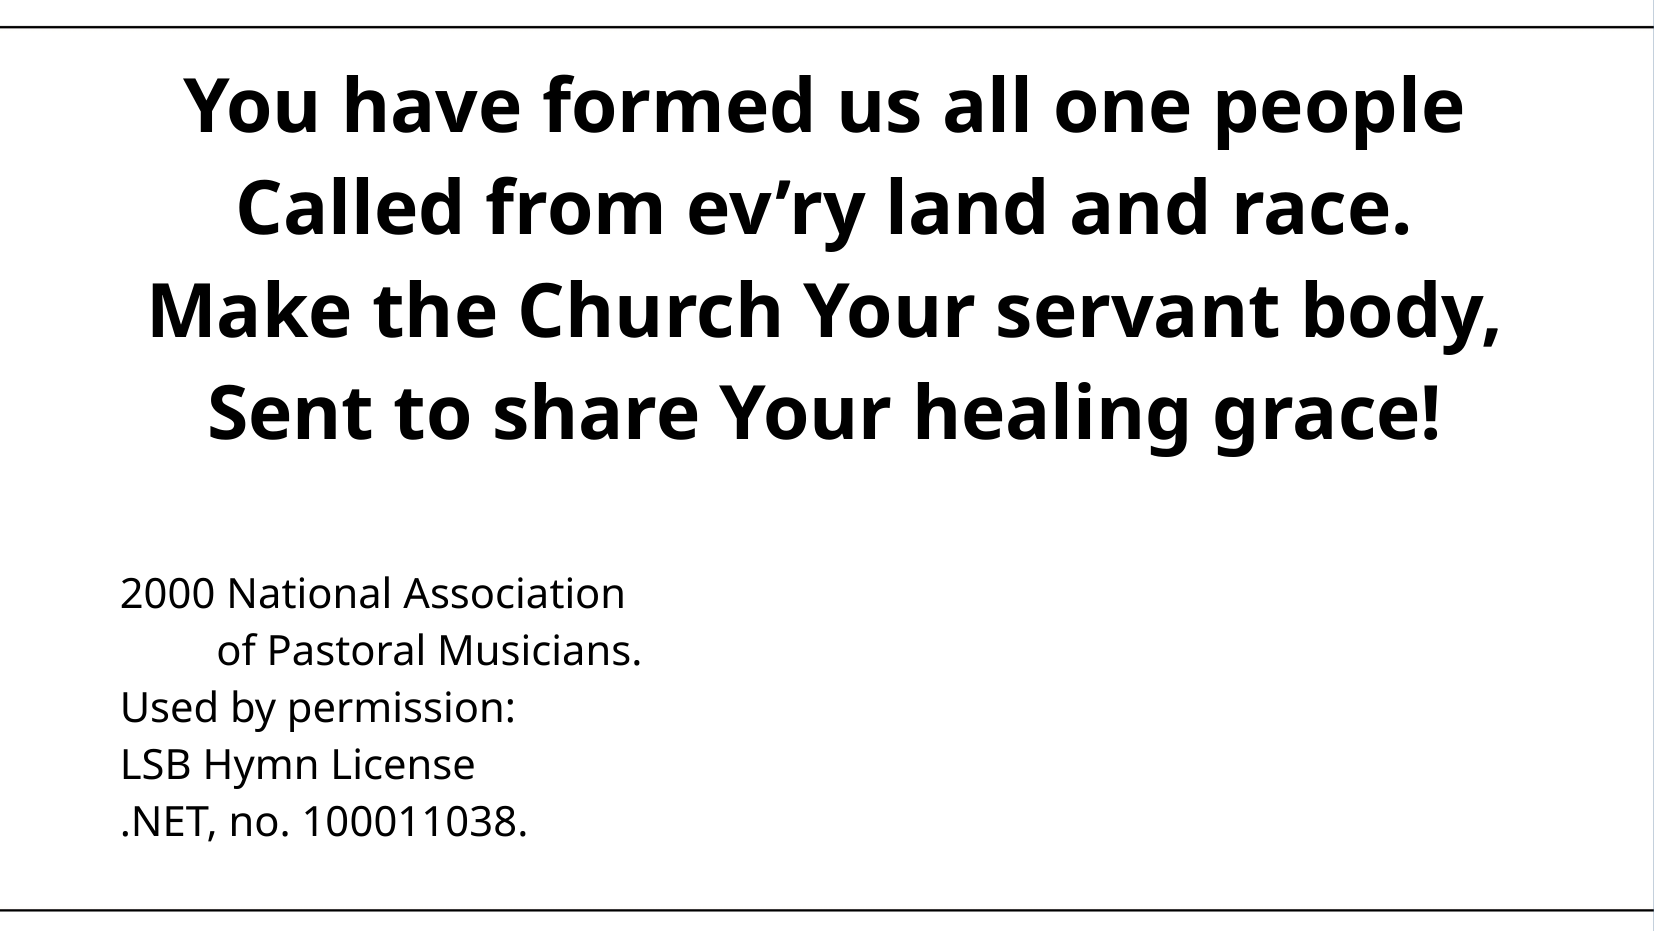

You have formed us all one people
Called from ev’ry land and race.
Make the Church Your servant body,
Sent to share Your healing grace!
2000 National Association
 of Pastoral Musicians.
Used by permission:
LSB Hymn License
.NET, no. 100011038.